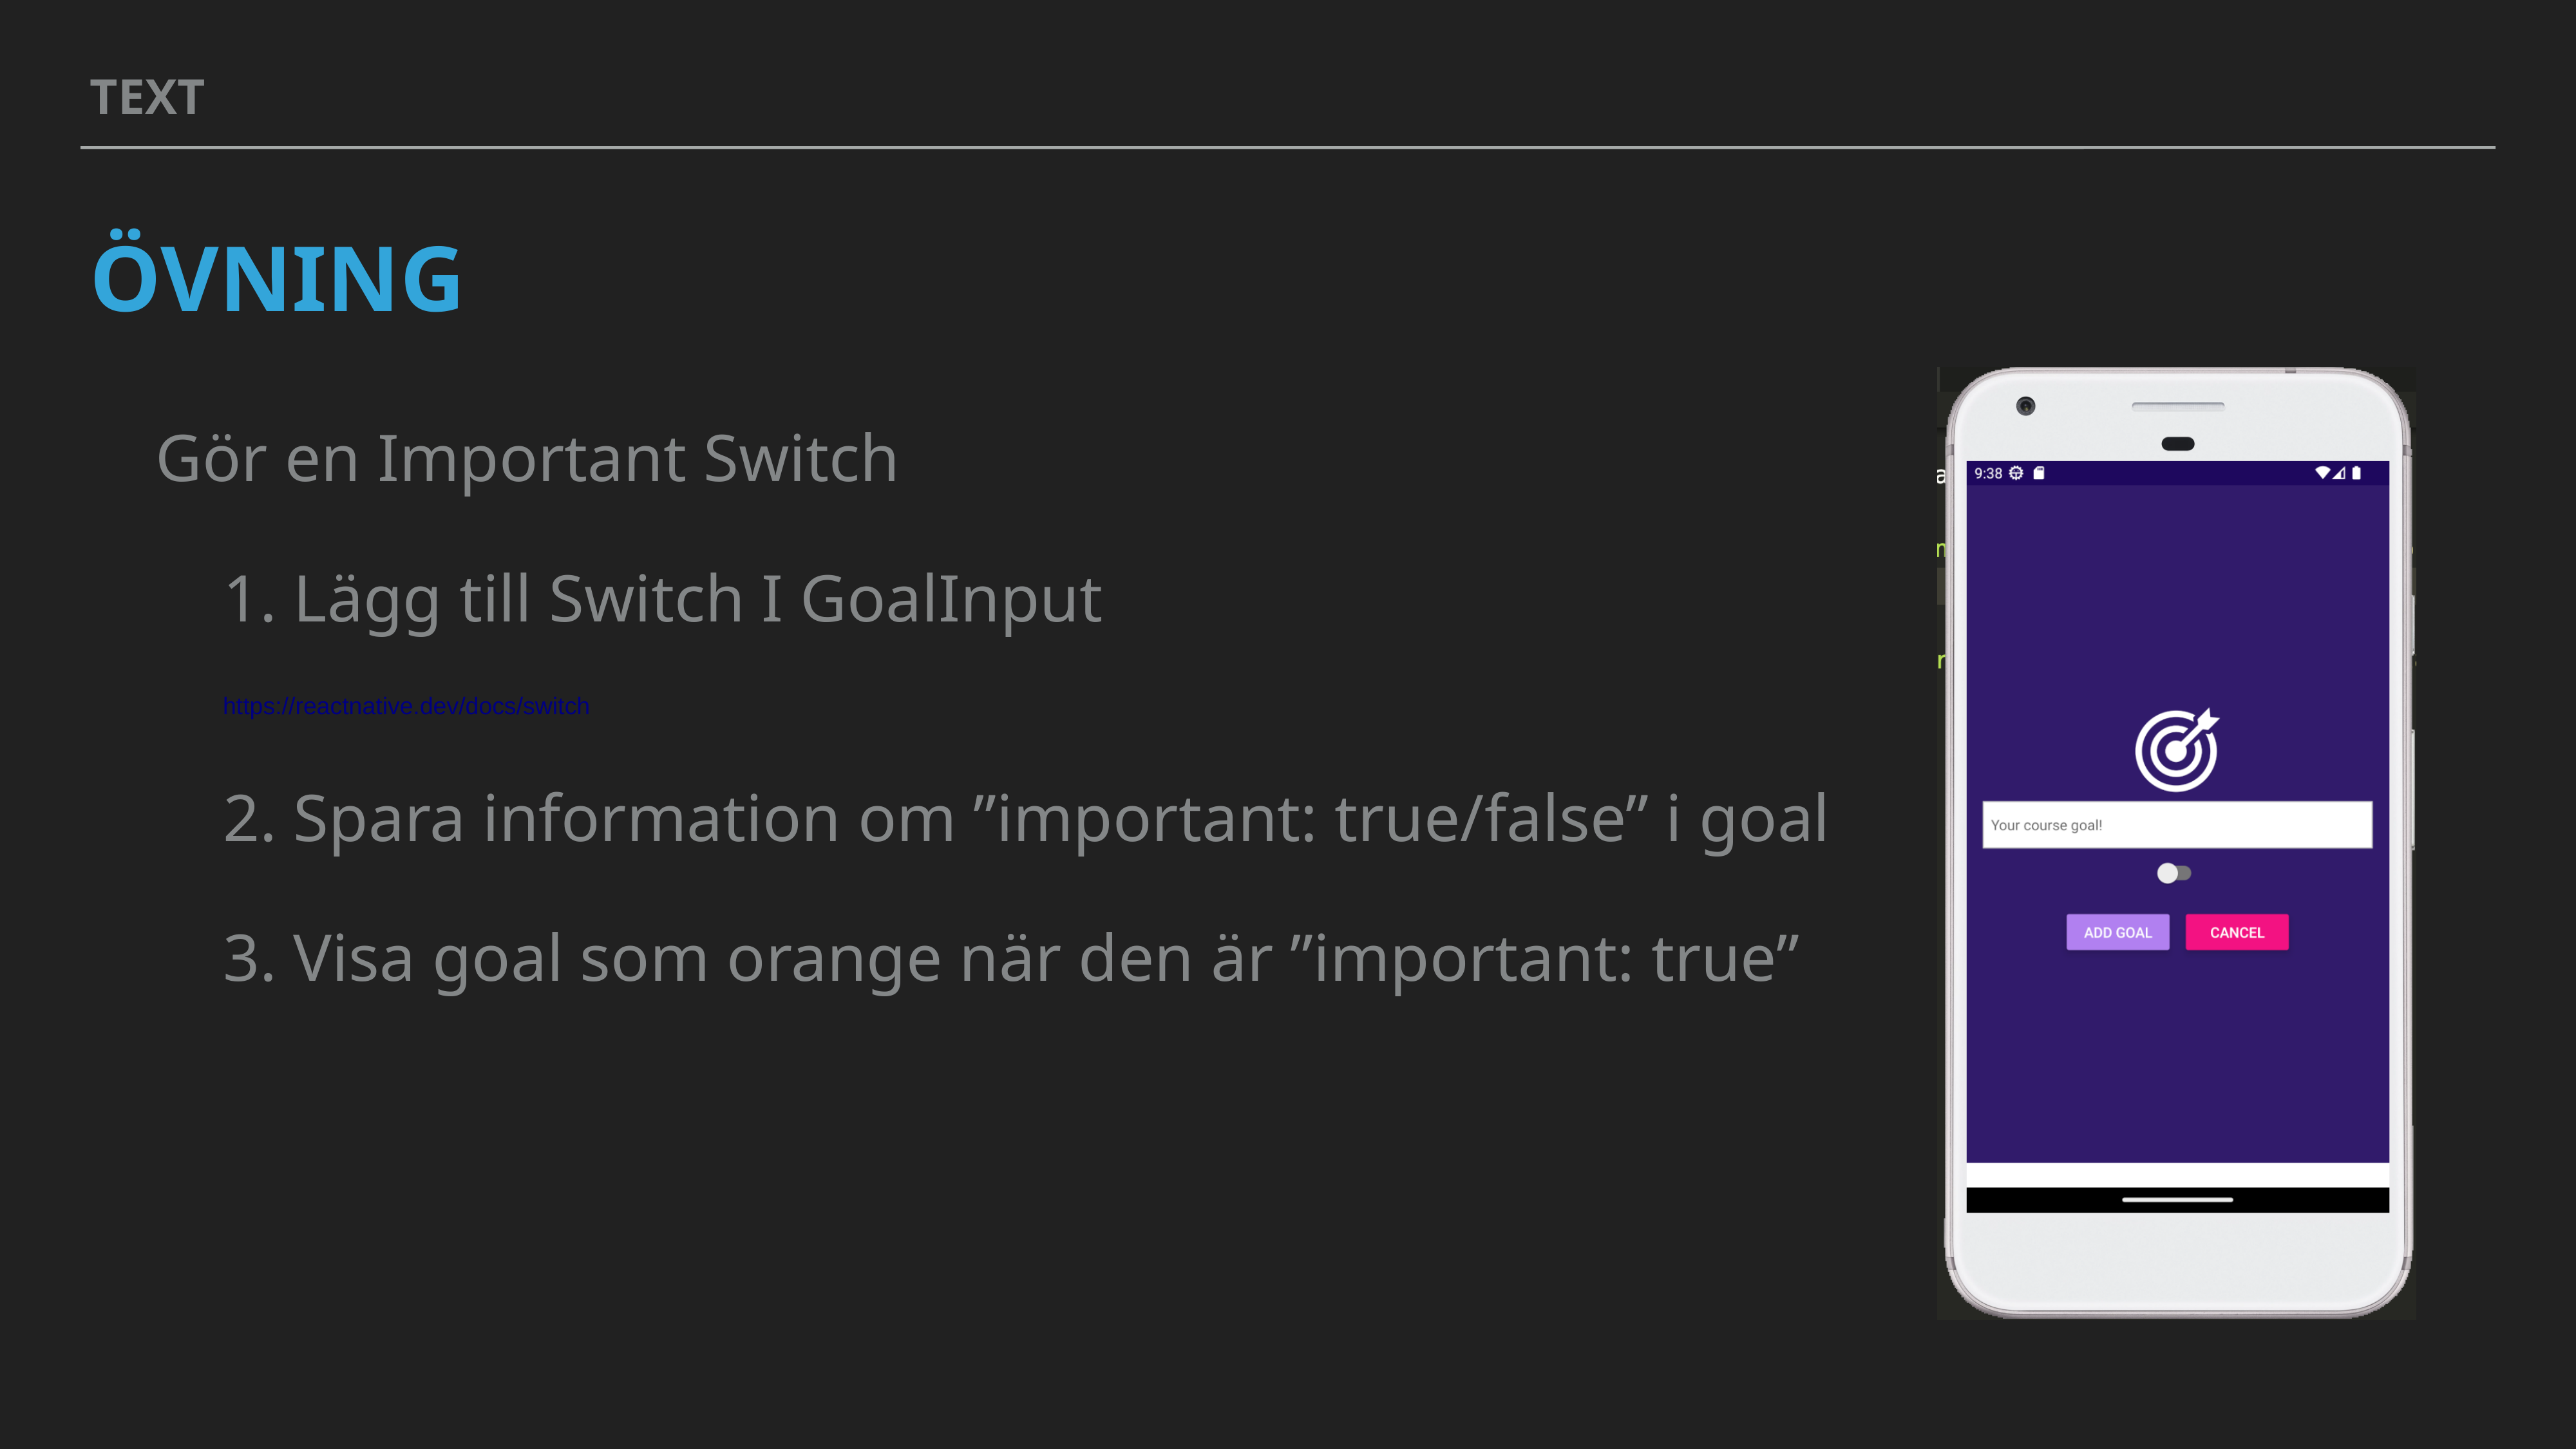

Övning
Gör en Important Switch
1. Lägg till Switch I GoalInput
https://reactnative.dev/docs/switch
2. Spara information om ”important: true/false” i goal
3. Visa goal som orange när den är ”important: true”